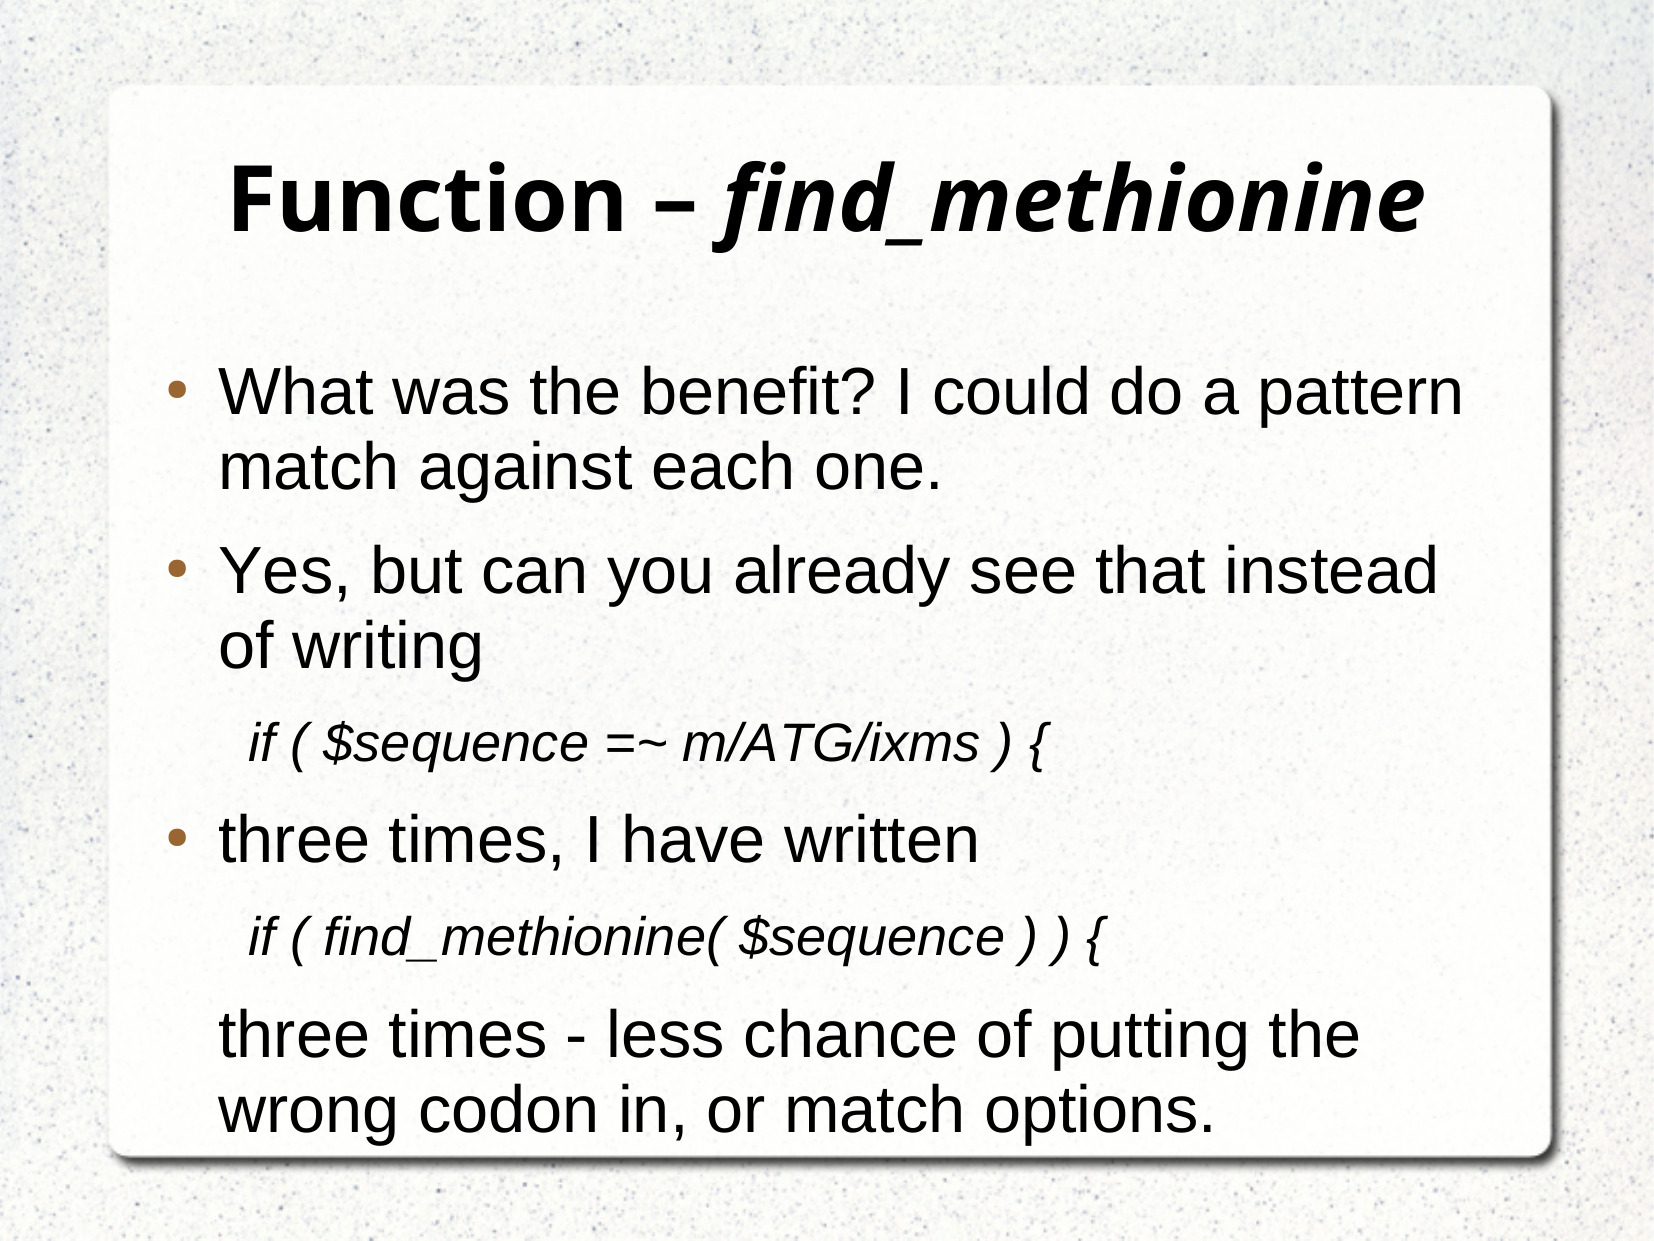

# Function – find_methionine
What was the benefit? I could do a pattern match against each one.
Yes, but can you already see that instead of writing
 if ( $sequence =~ m/ATG/ixms ) {
three times, I have written
 if ( find_methionine( $sequence ) ) {
three times - less chance of putting the wrong codon in, or match options.